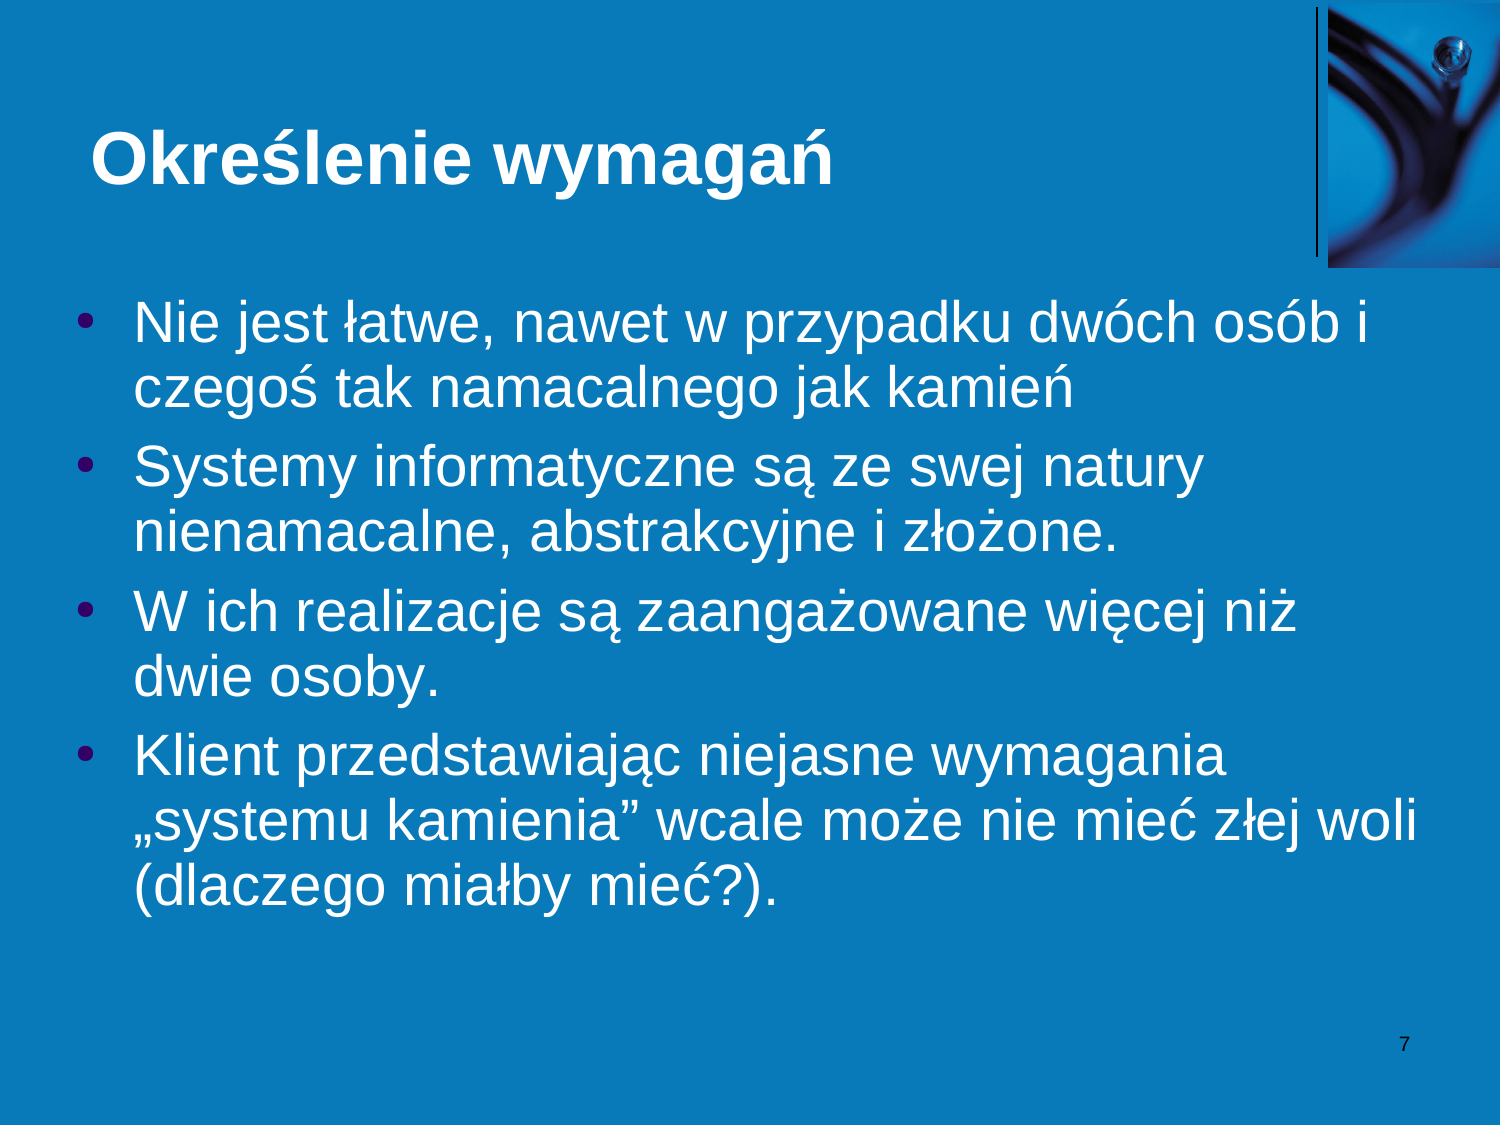

# Określenie wymagań
Nie jest łatwe, nawet w przypadku dwóch osób i czegoś tak namacalnego jak kamień
Systemy informatyczne są ze swej natury nienamacalne, abstrakcyjne i złożone.
W ich realizacje są zaangażowane więcej niż dwie osoby.
Klient przedstawiając niejasne wymagania „systemu kamienia” wcale może nie mieć złej woli (dlaczego miałby mieć?).
7